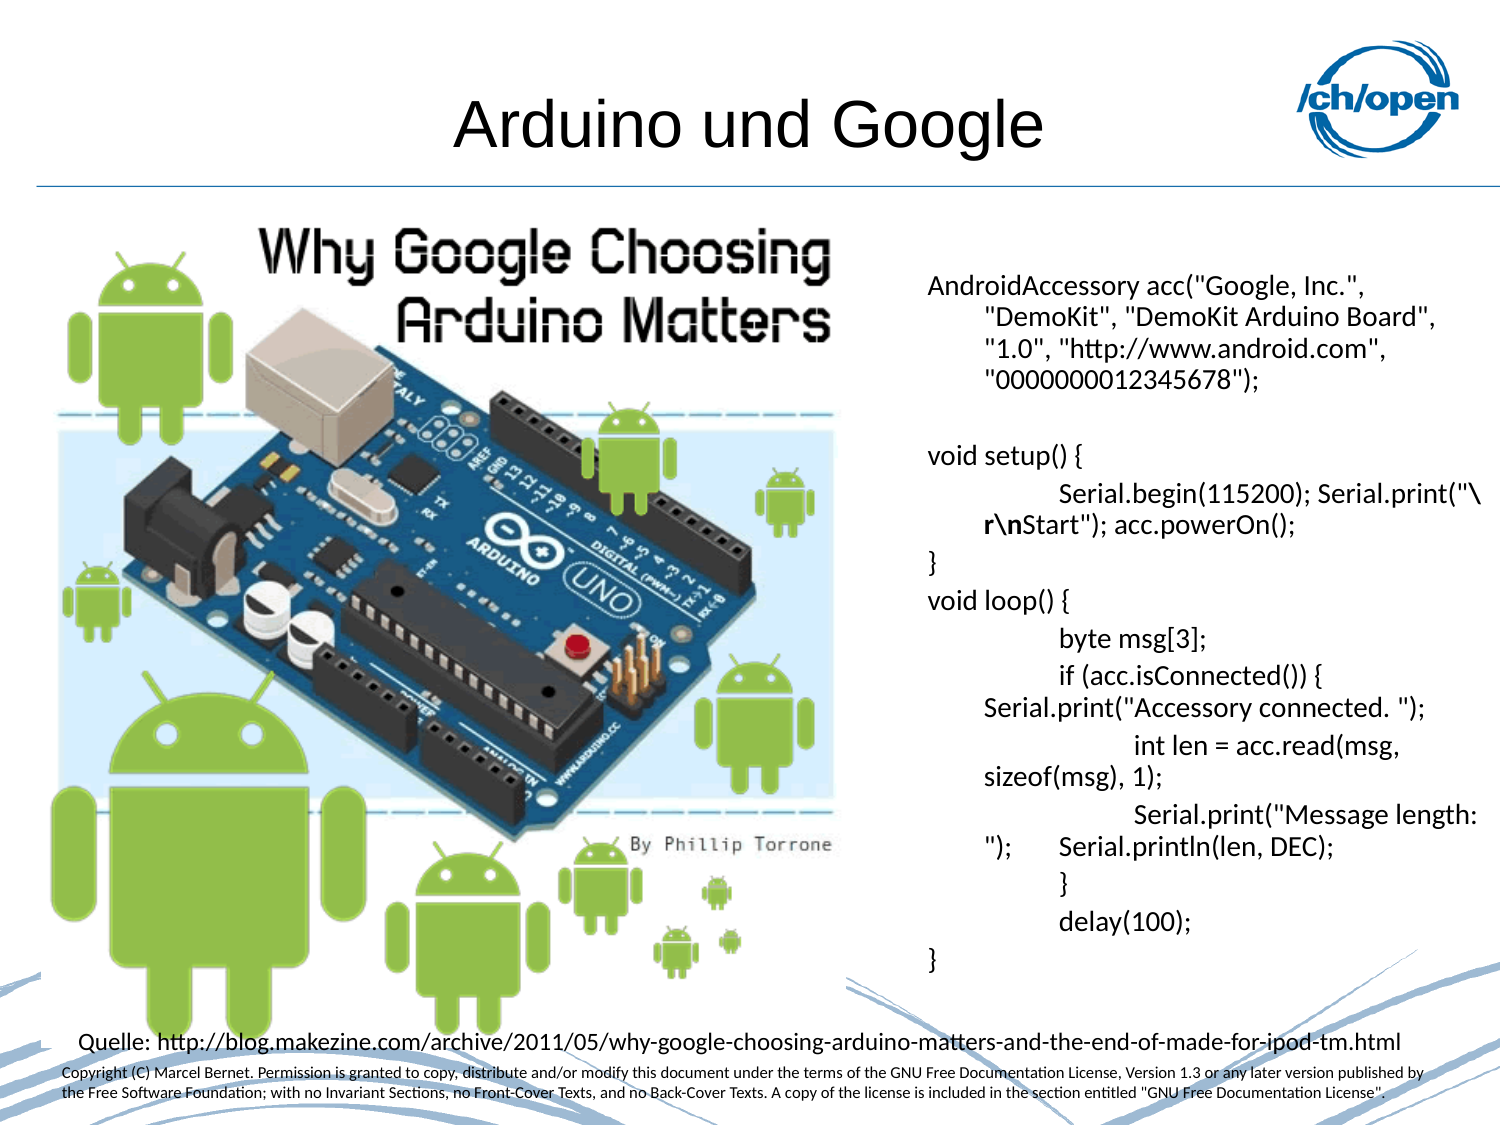

# Arduino und Google
AndroidAccessory acc("Google, Inc.", "DemoKit", "DemoKit Arduino Board", "1.0", "http://www.android.com", "0000000012345678");
void setup() {
	Serial.begin(115200); Serial.print("\r\nStart"); acc.powerOn();
}
void loop() {
	byte msg[3];
	if (acc.isConnected()) { 	Serial.print("Accessory connected. ");
		int len = acc.read(msg, sizeof(msg), 1);
		Serial.print("Message length: "); 	Serial.println(len, DEC);
	}
	delay(100);
}
Quelle: http://blog.makezine.com/archive/2011/05/why-google-choosing-arduino-matters-and-the-end-of-made-for-ipod-tm.html